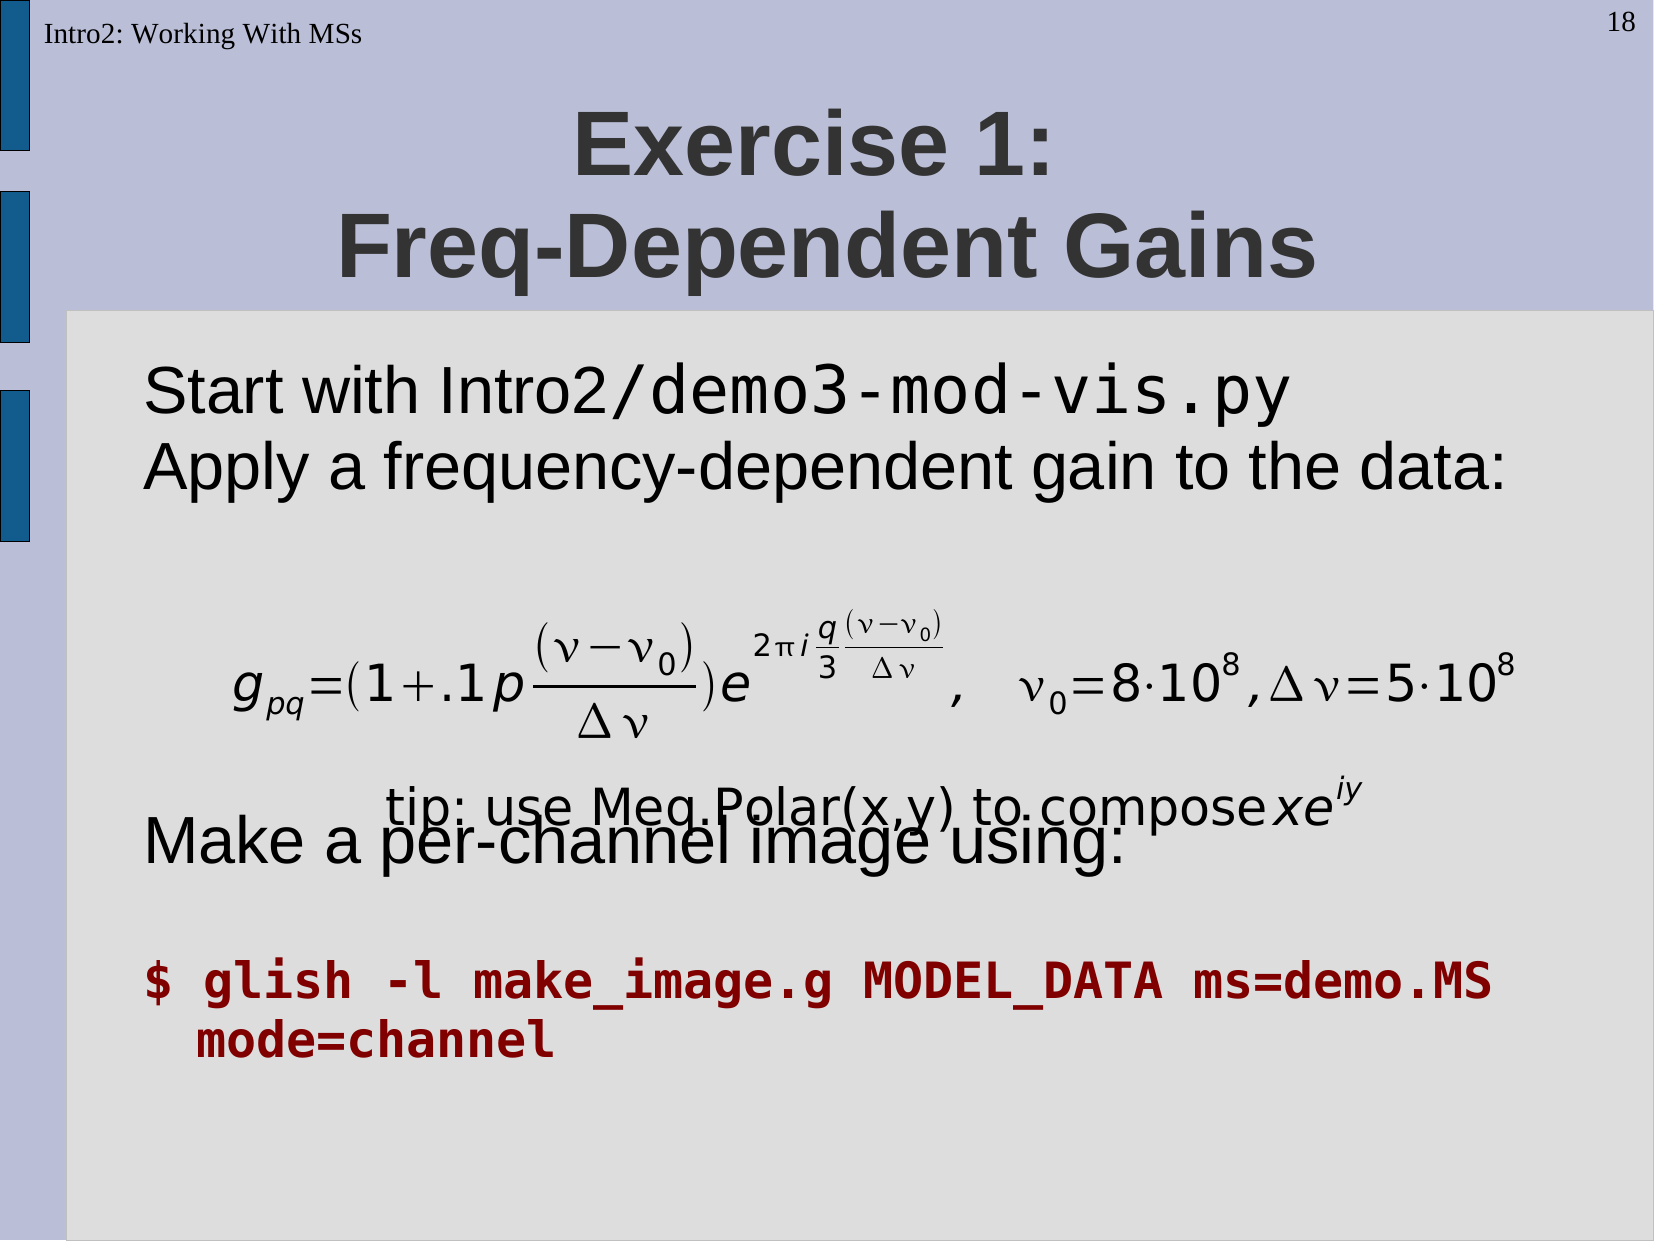

18
Intro2: Working With MSs
# Exercise 1: Freq-Dependent Gains
Start with Intro2/demo3-mod-vis.py
Apply a frequency-dependent gain to the data:
Make a per-channel image using:
$ glish -l make_image.g MODEL_DATA ms=demo.MS mode=channel